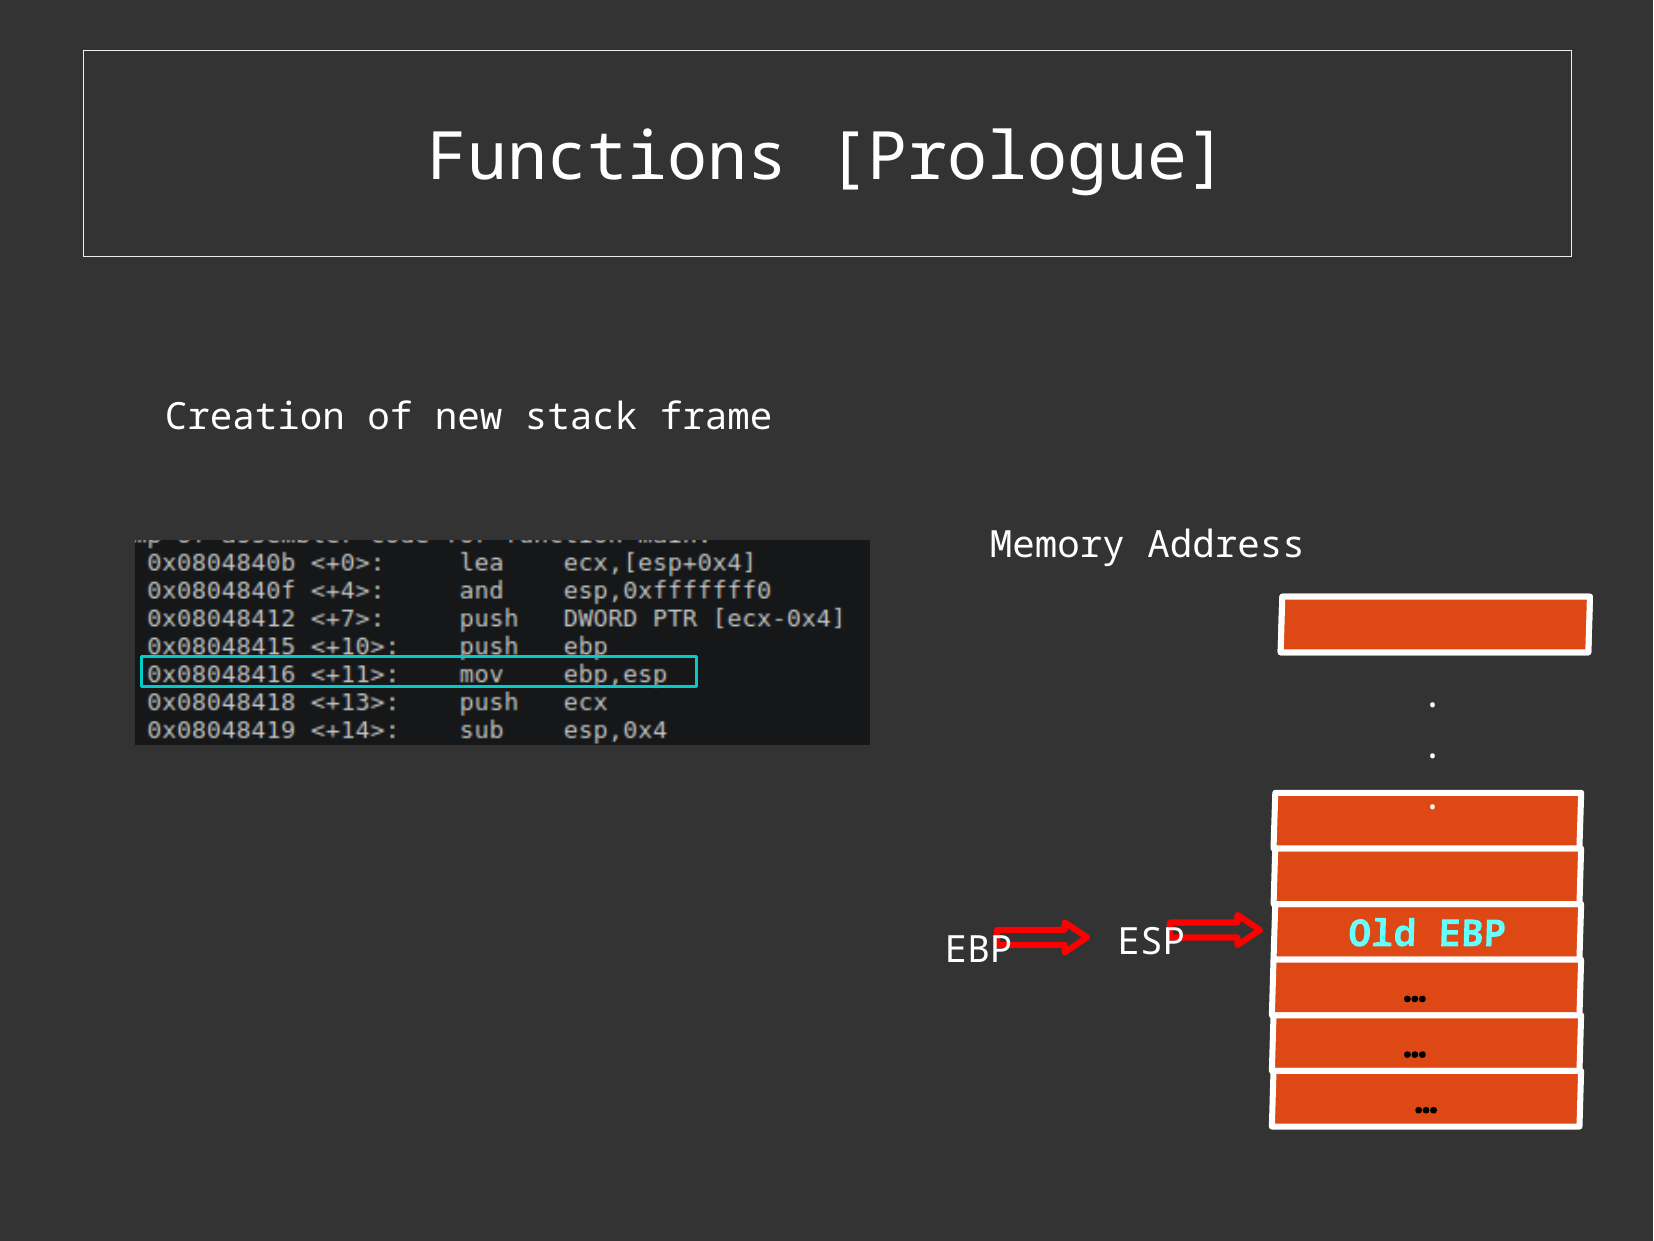

Functions [Prologue]
Creation of new stack frame
Memory Address
.
.
.
Old EBP
 ESP
 EBP
…
…
…